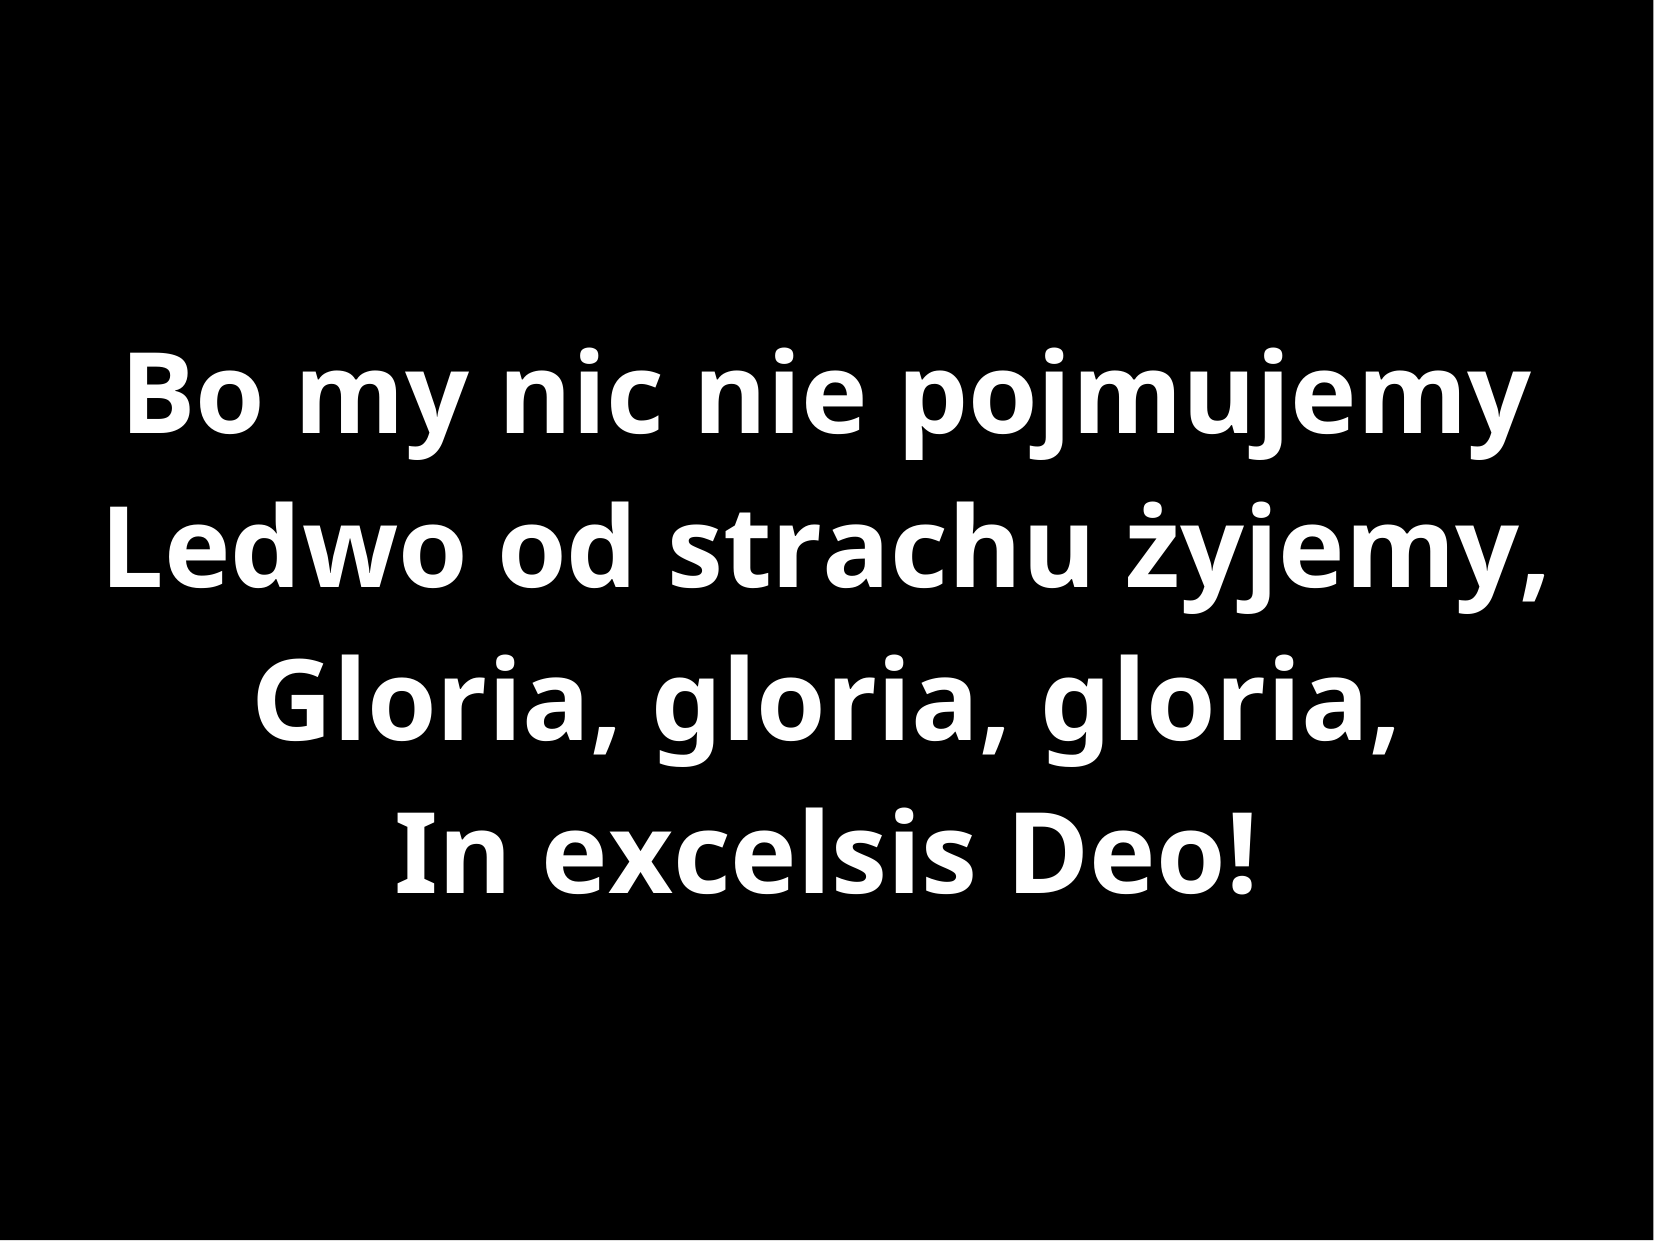

# Bo my nic nie pojmujemy Ledwo od strachu żyjemy, Gloria, gloria, gloria, In excelsis Deo!